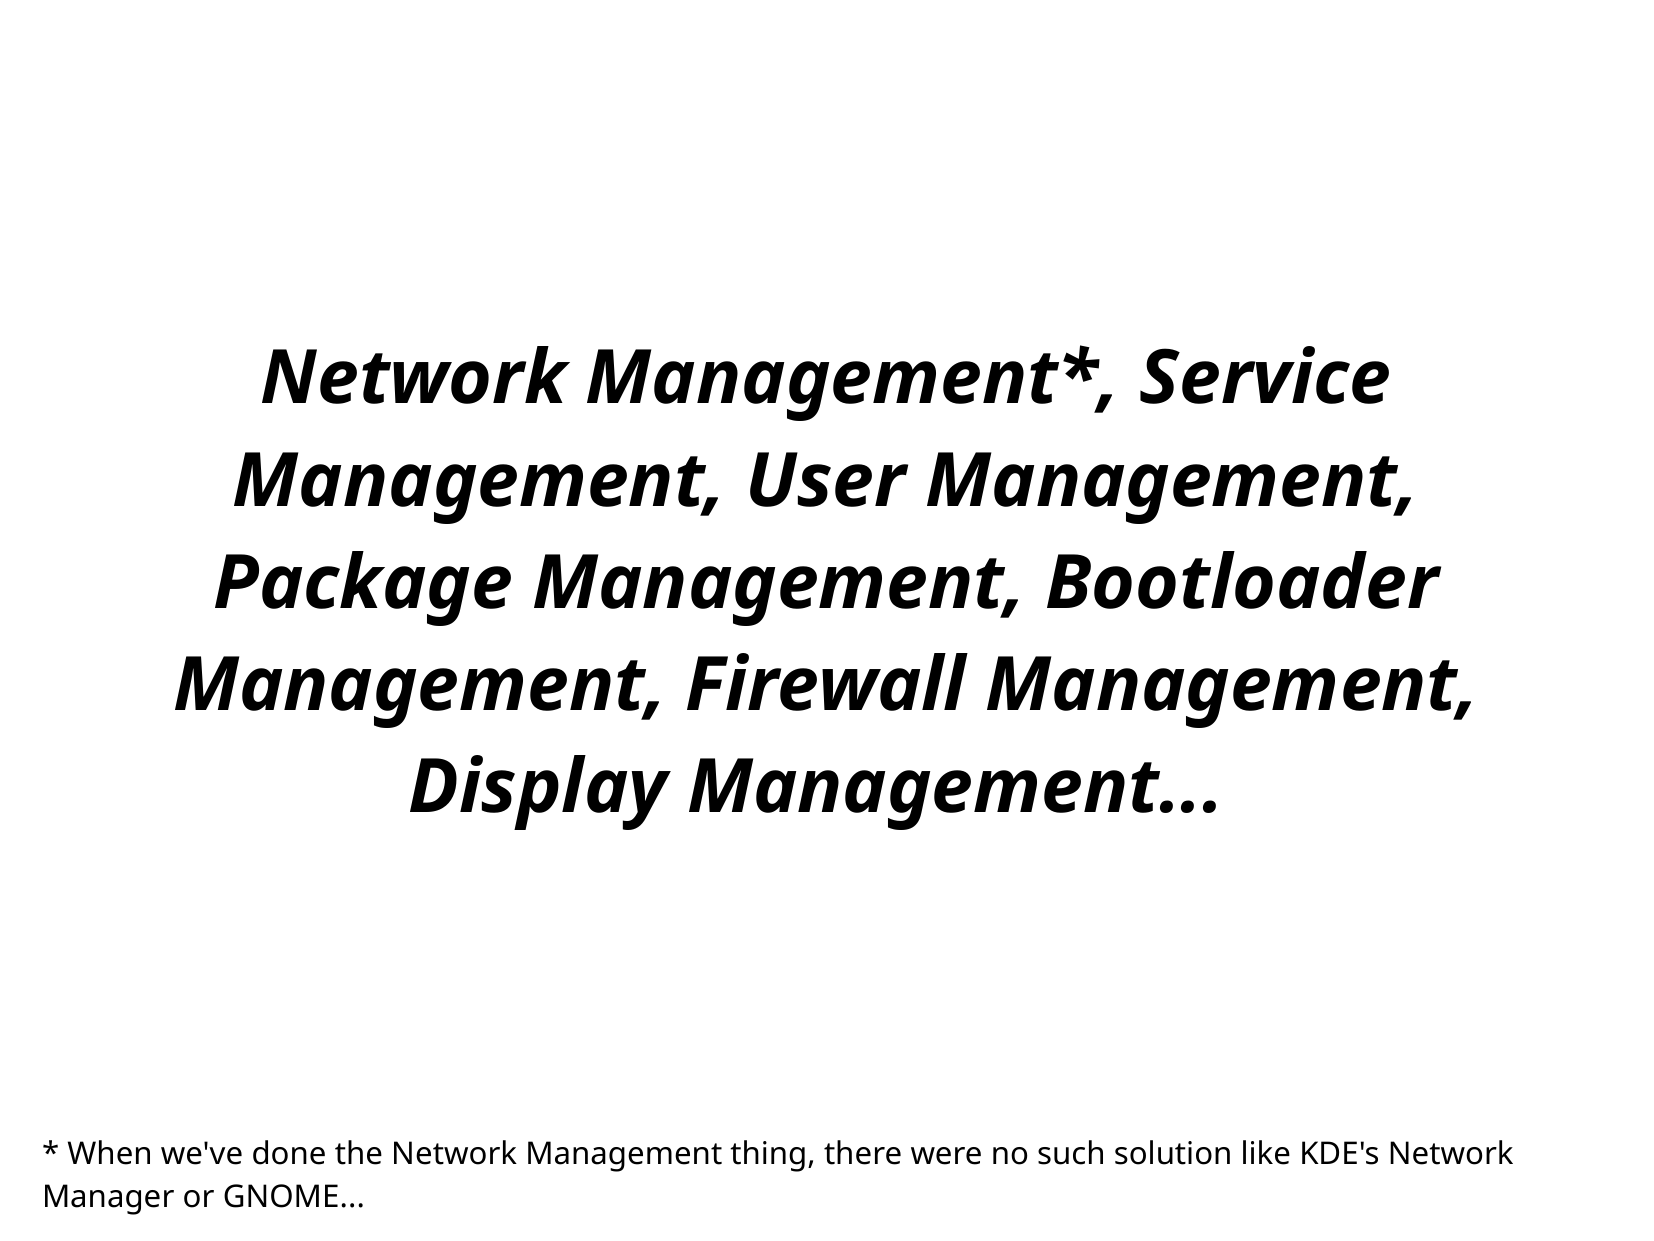

# Network Management*, Service Management, User Management, Package Management, Bootloader Management, Firewall Management, Display Management...
* When we've done the Network Management thing, there were no such solution like KDE's Network Manager or GNOME...